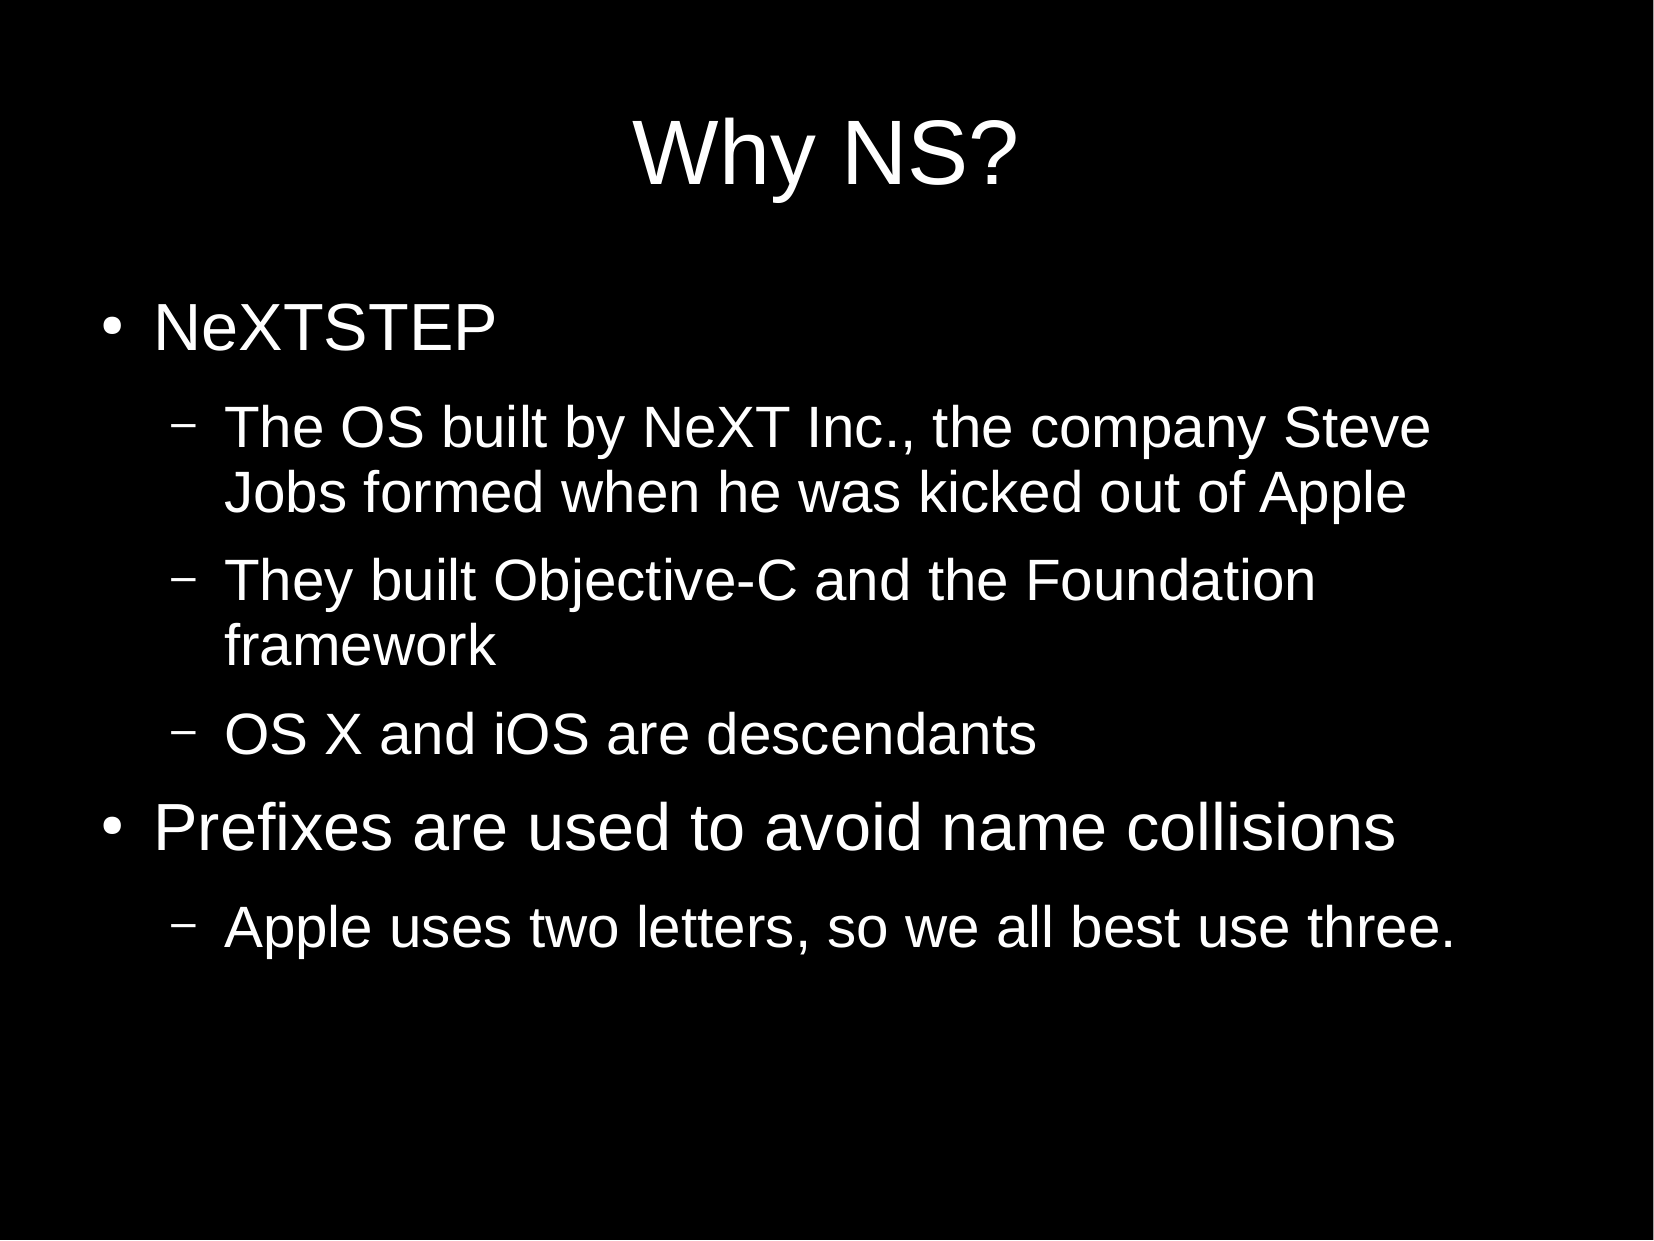

# Why NS?
NeXTSTEP
The OS built by NeXT Inc., the company Steve Jobs formed when he was kicked out of Apple
They built Objective-C and the Foundation framework
OS X and iOS are descendants
Prefixes are used to avoid name collisions
Apple uses two letters, so we all best use three.